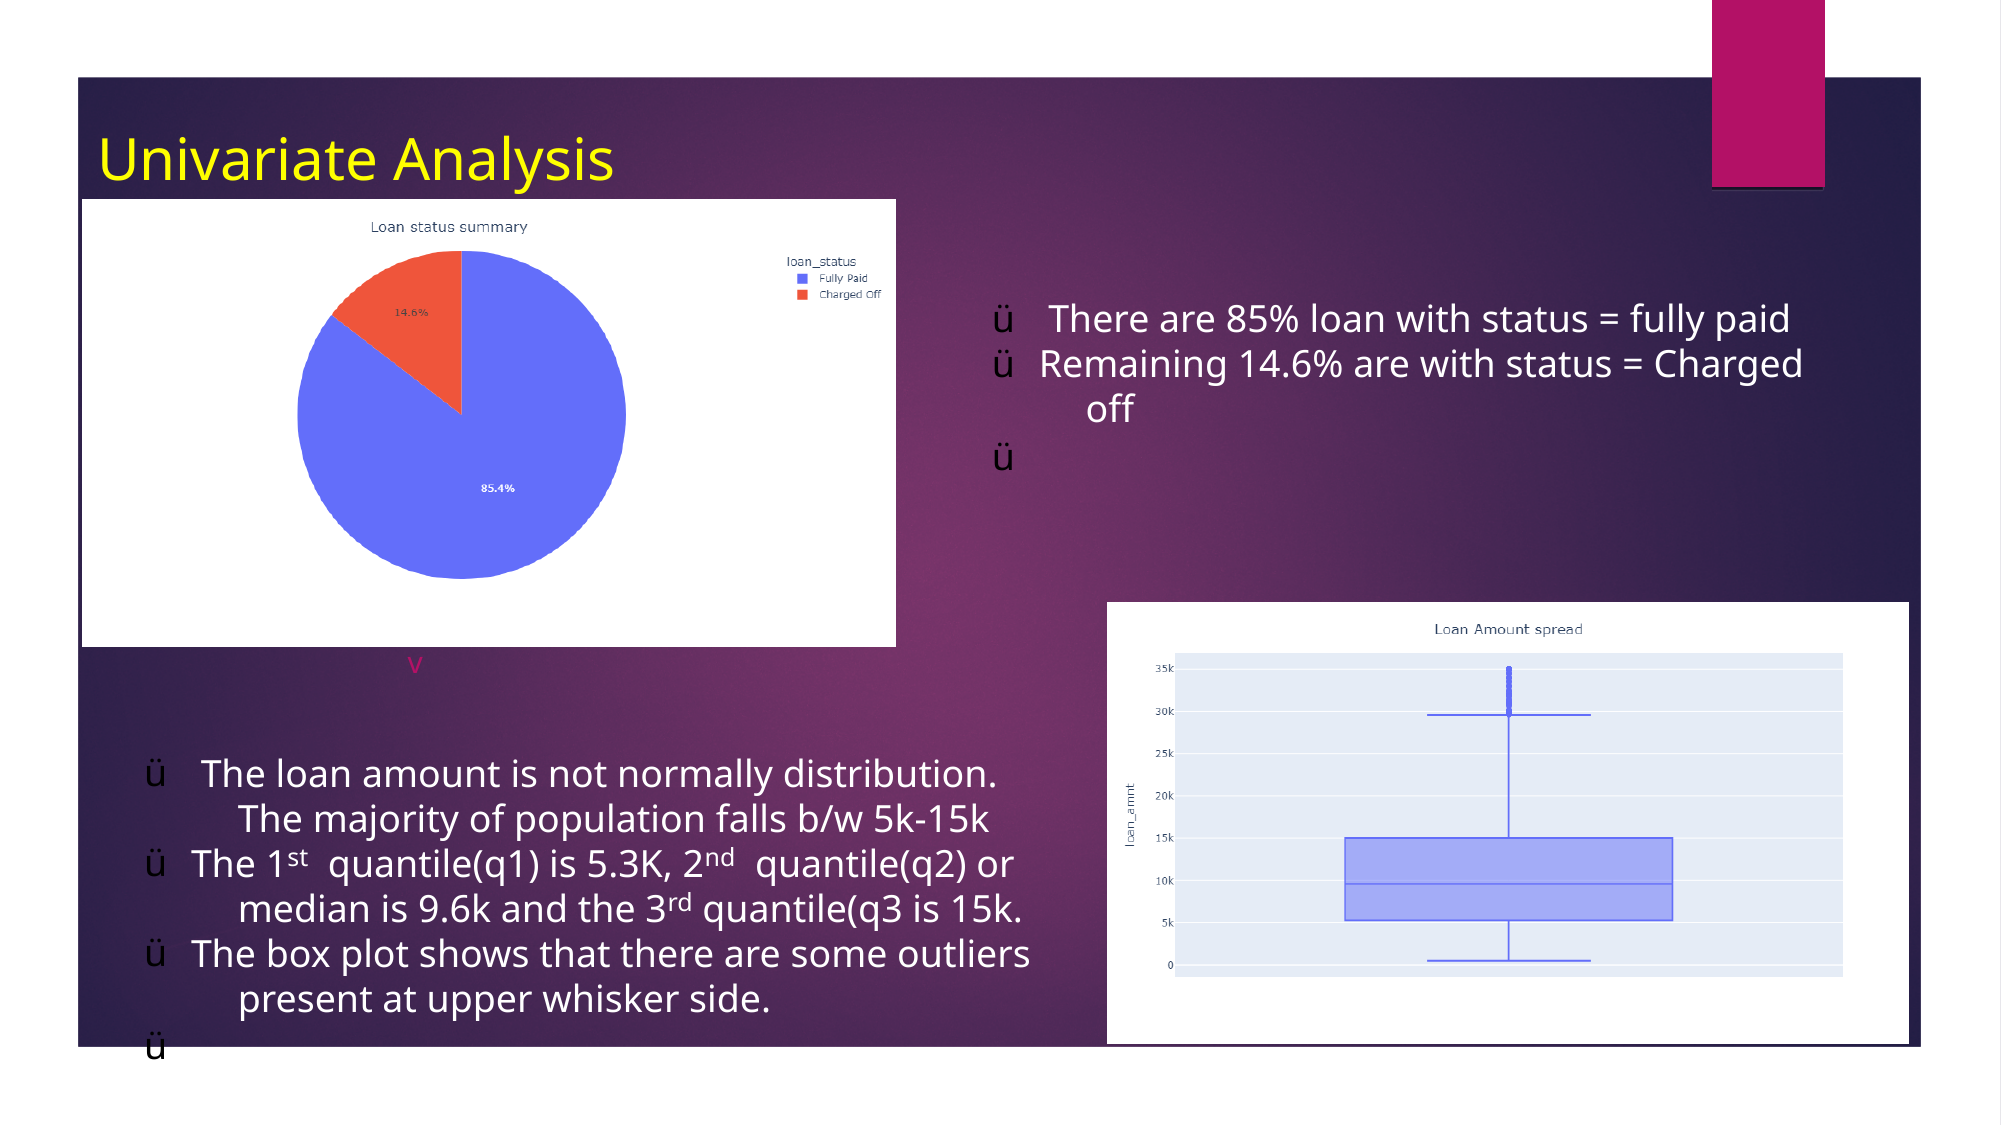

# Univariate Analysis
 There are 85% loan with status = fully paid
Remaining 14.6% are with status = Charged off
 The loan amount is not normally distribution. The majority of population falls b/w 5k-15k
The 1st quantile(q1) is 5.3K, 2nd quantile(q2) or median is 9.6k and the 3rd quantile(q3 is 15k.
The box plot shows that there are some outliers present at upper whisker side.